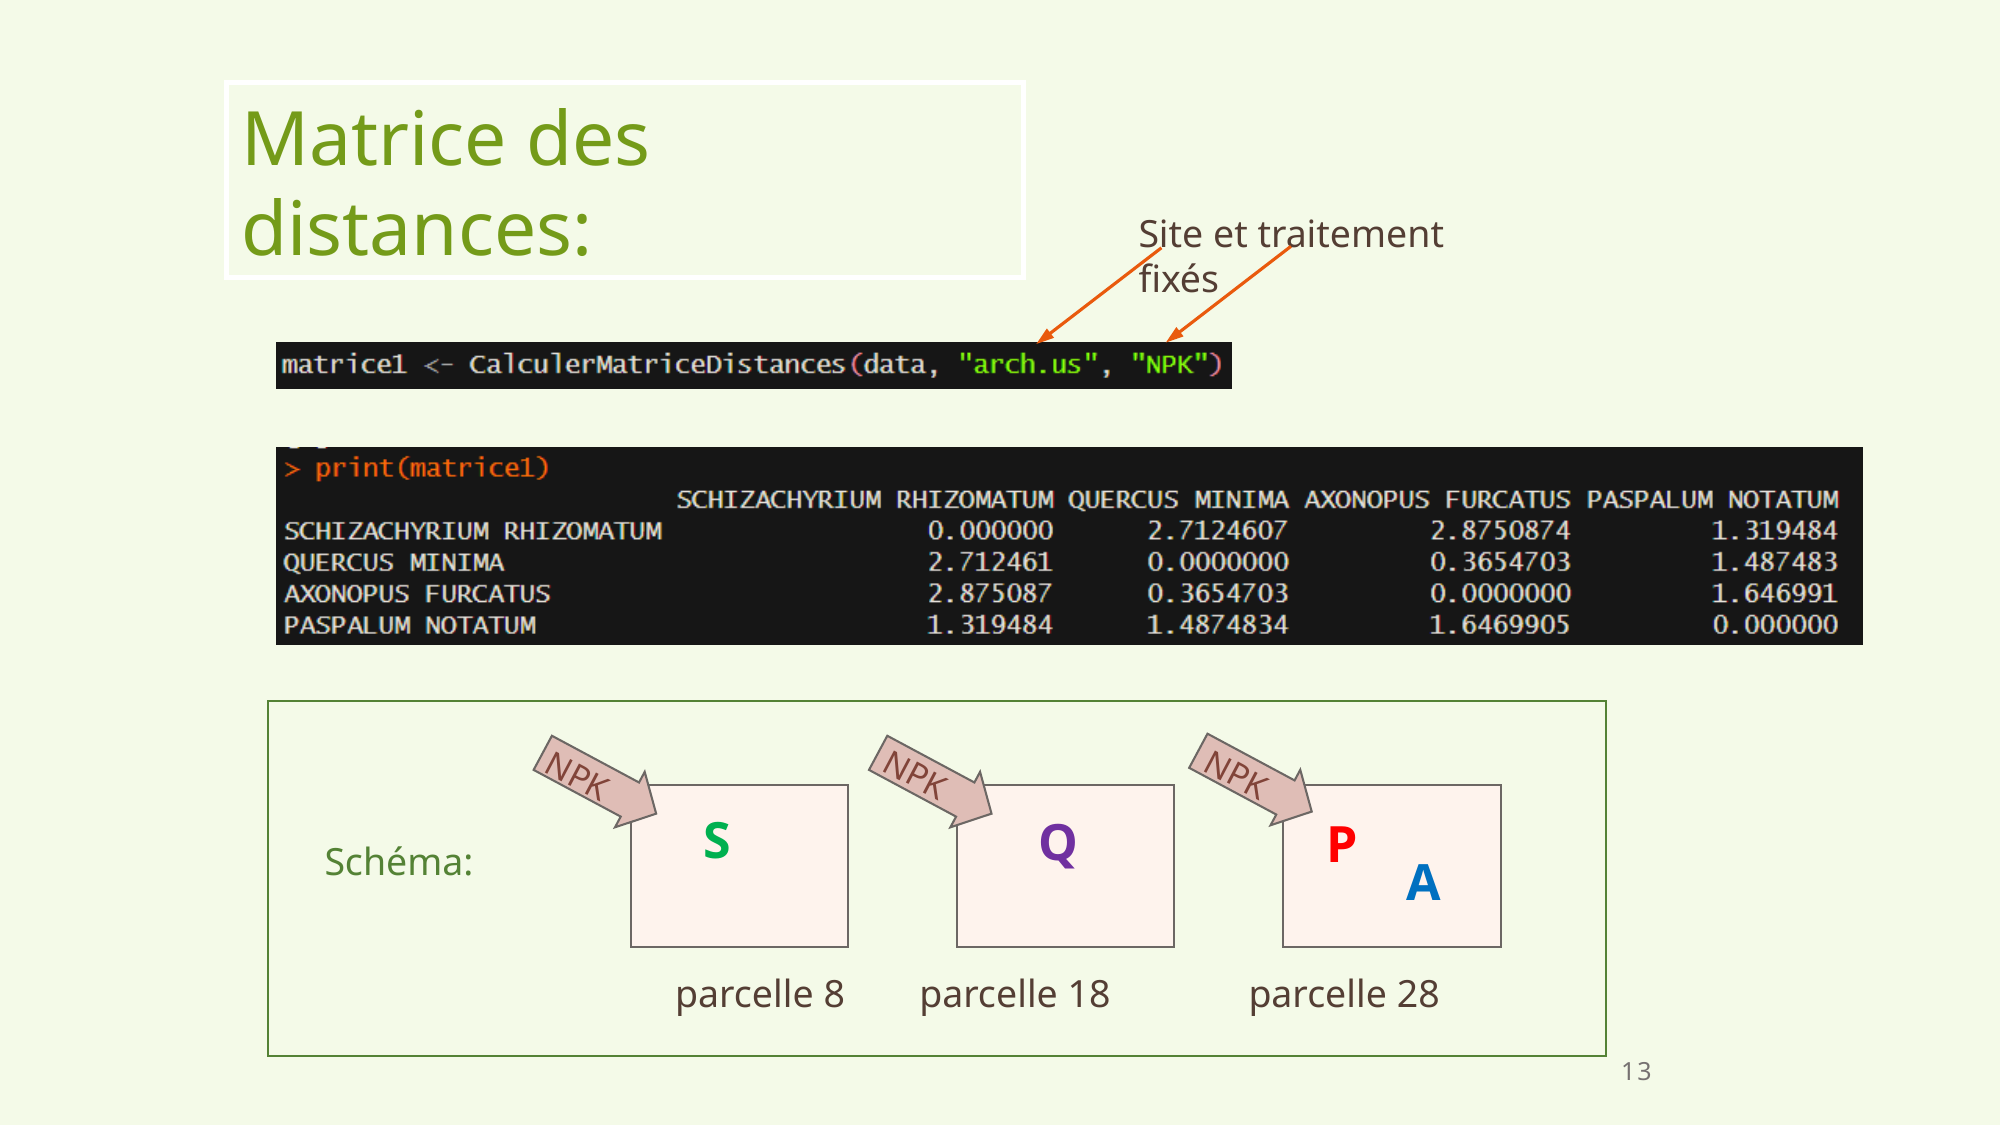

Matrice des distances:
Site et traitement fixés
NPK
NPK
NPK
S
Q
P
Schéma:
A
 parcelle 8	 parcelle 18	 parcelle 28